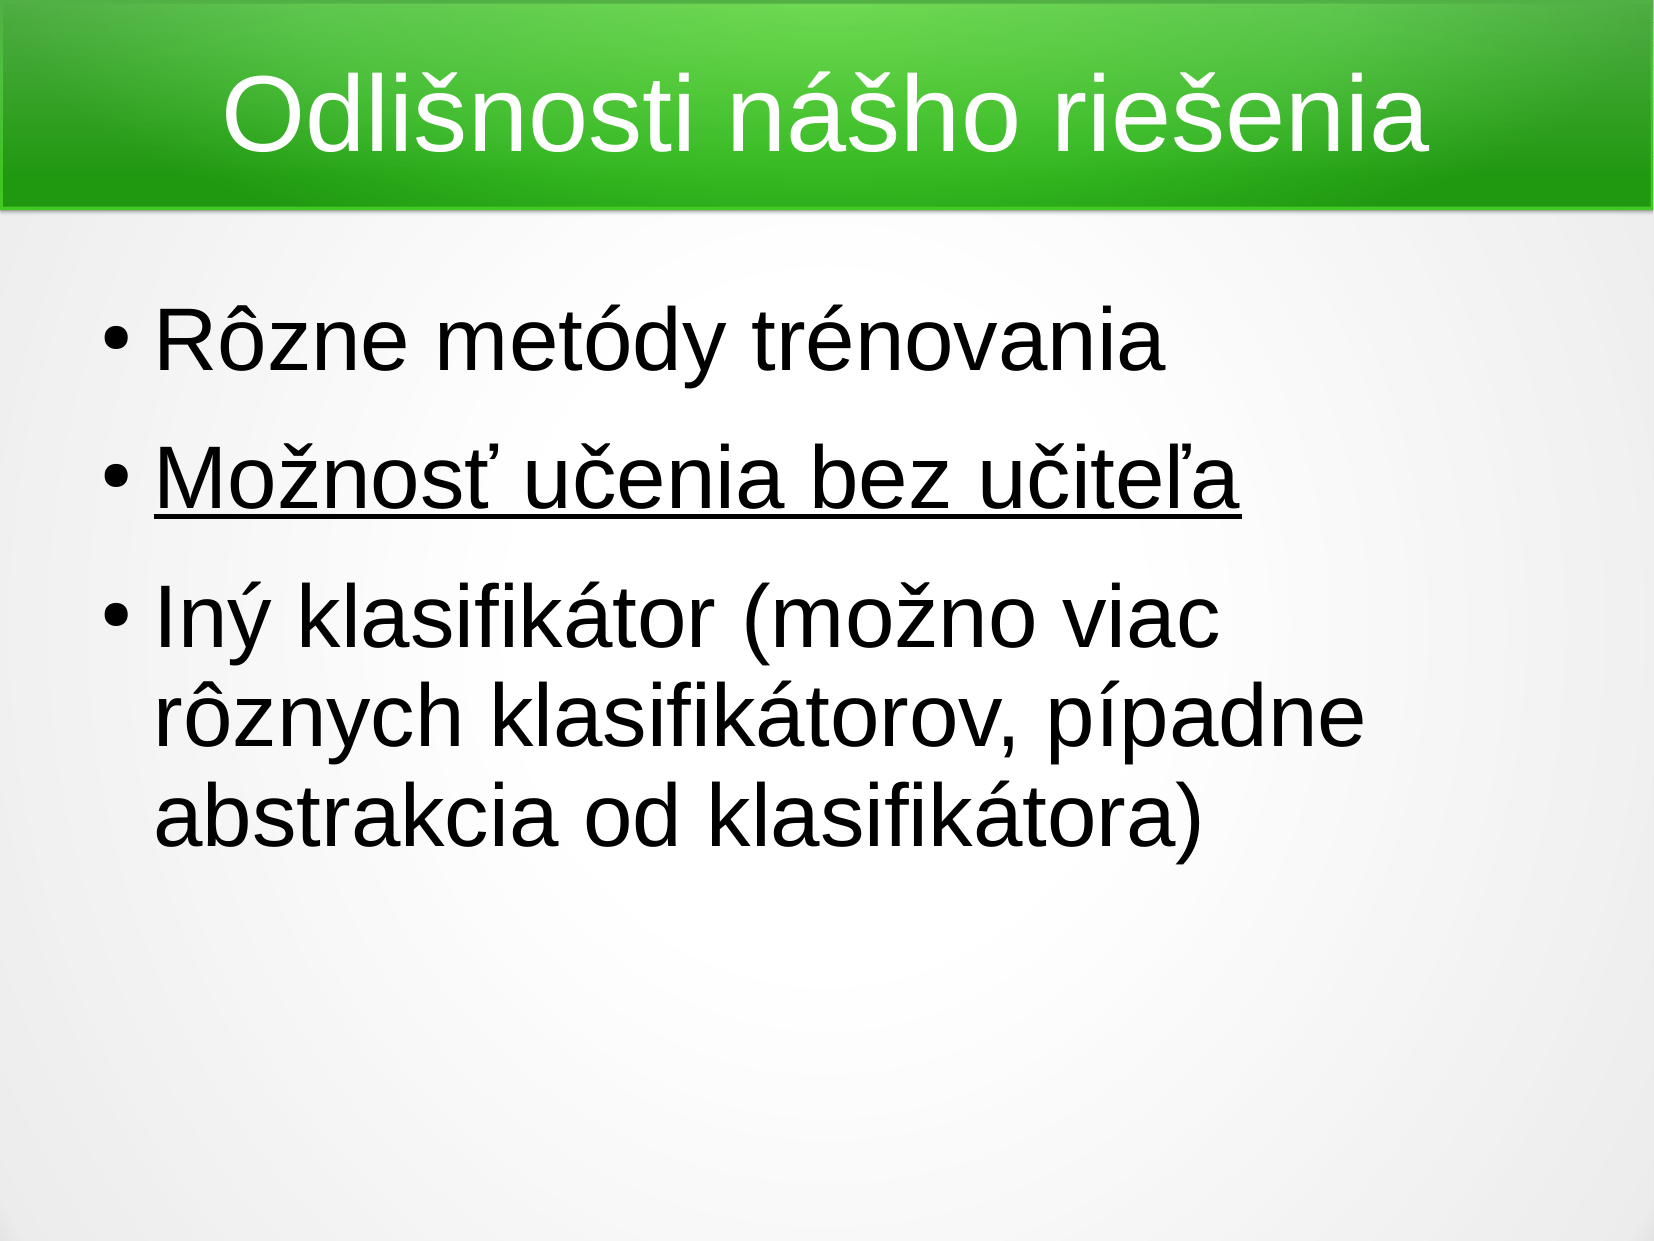

# Odlišnosti nášho riešenia
Rôzne metódy trénovania
Možnosť učenia bez učiteľa
Iný klasifikátor (možno viac rôznych klasifikátorov, pípadne abstrakcia od klasifikátora)